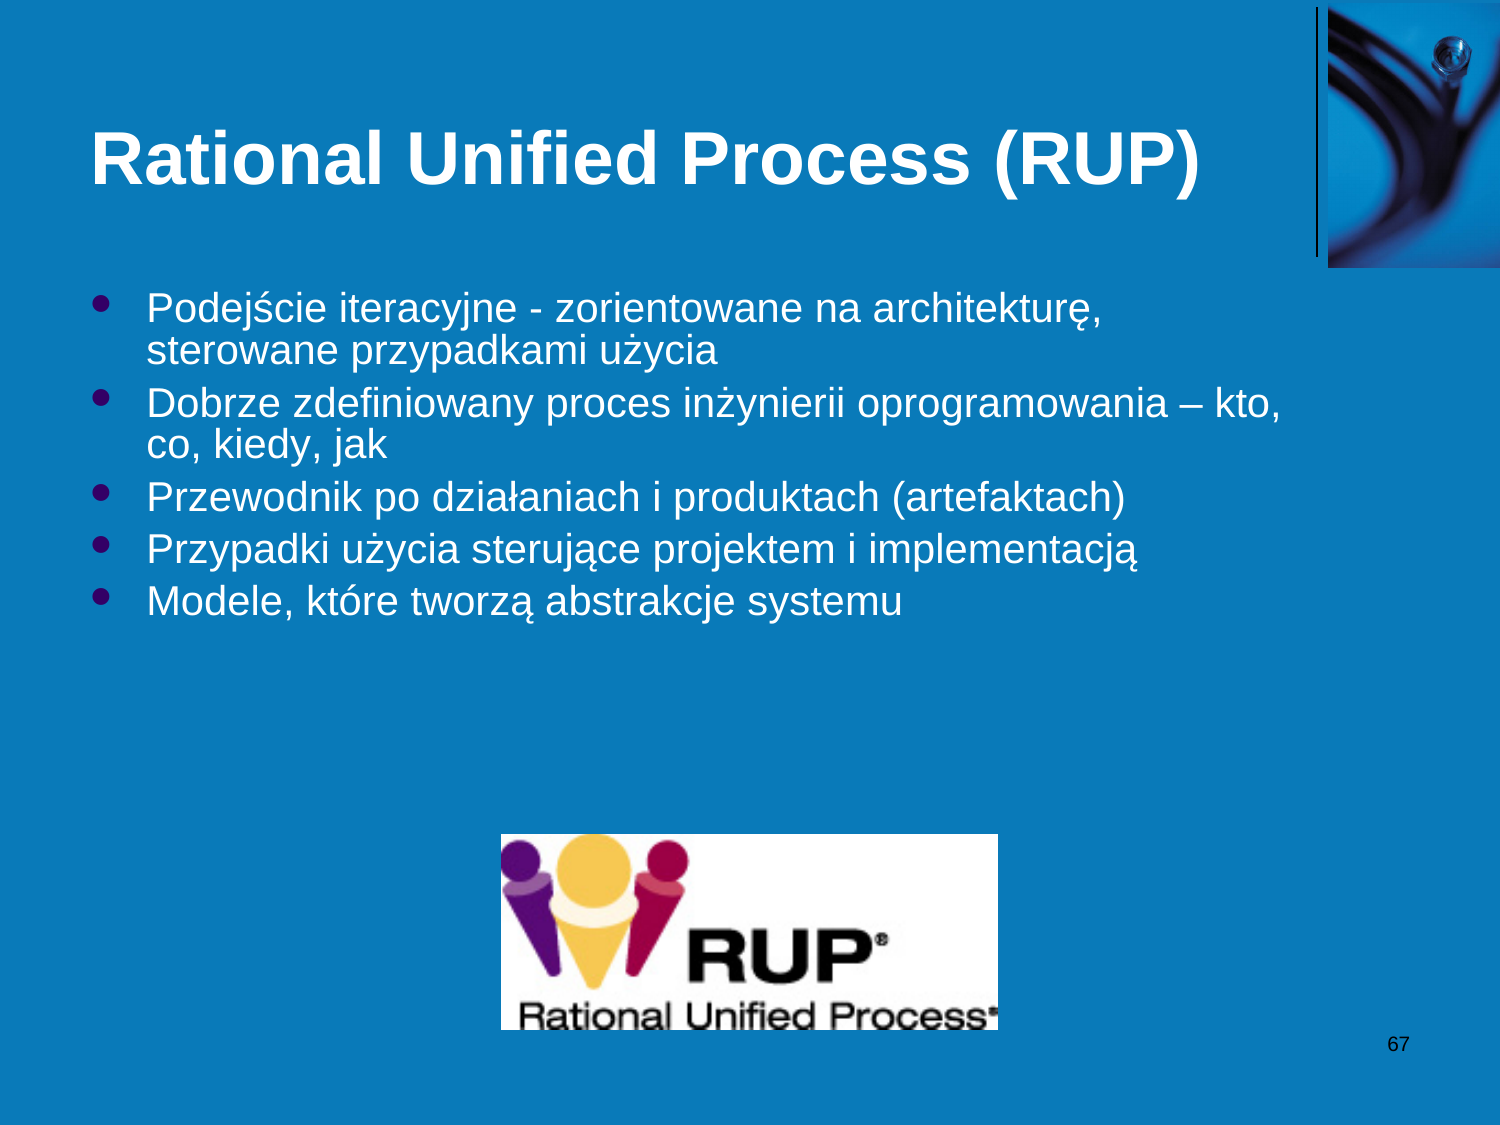

# Rational Unified Process (RUP)
Podejście iteracyjne - zorientowane na architekturę, sterowane przypadkami użycia
Dobrze zdefiniowany proces inżynierii oprogramowania – kto, co, kiedy, jak
Przewodnik po działaniach i produktach (artefaktach)
Przypadki użycia sterujące projektem i implementacją
Modele, które tworzą abstrakcje systemu
67